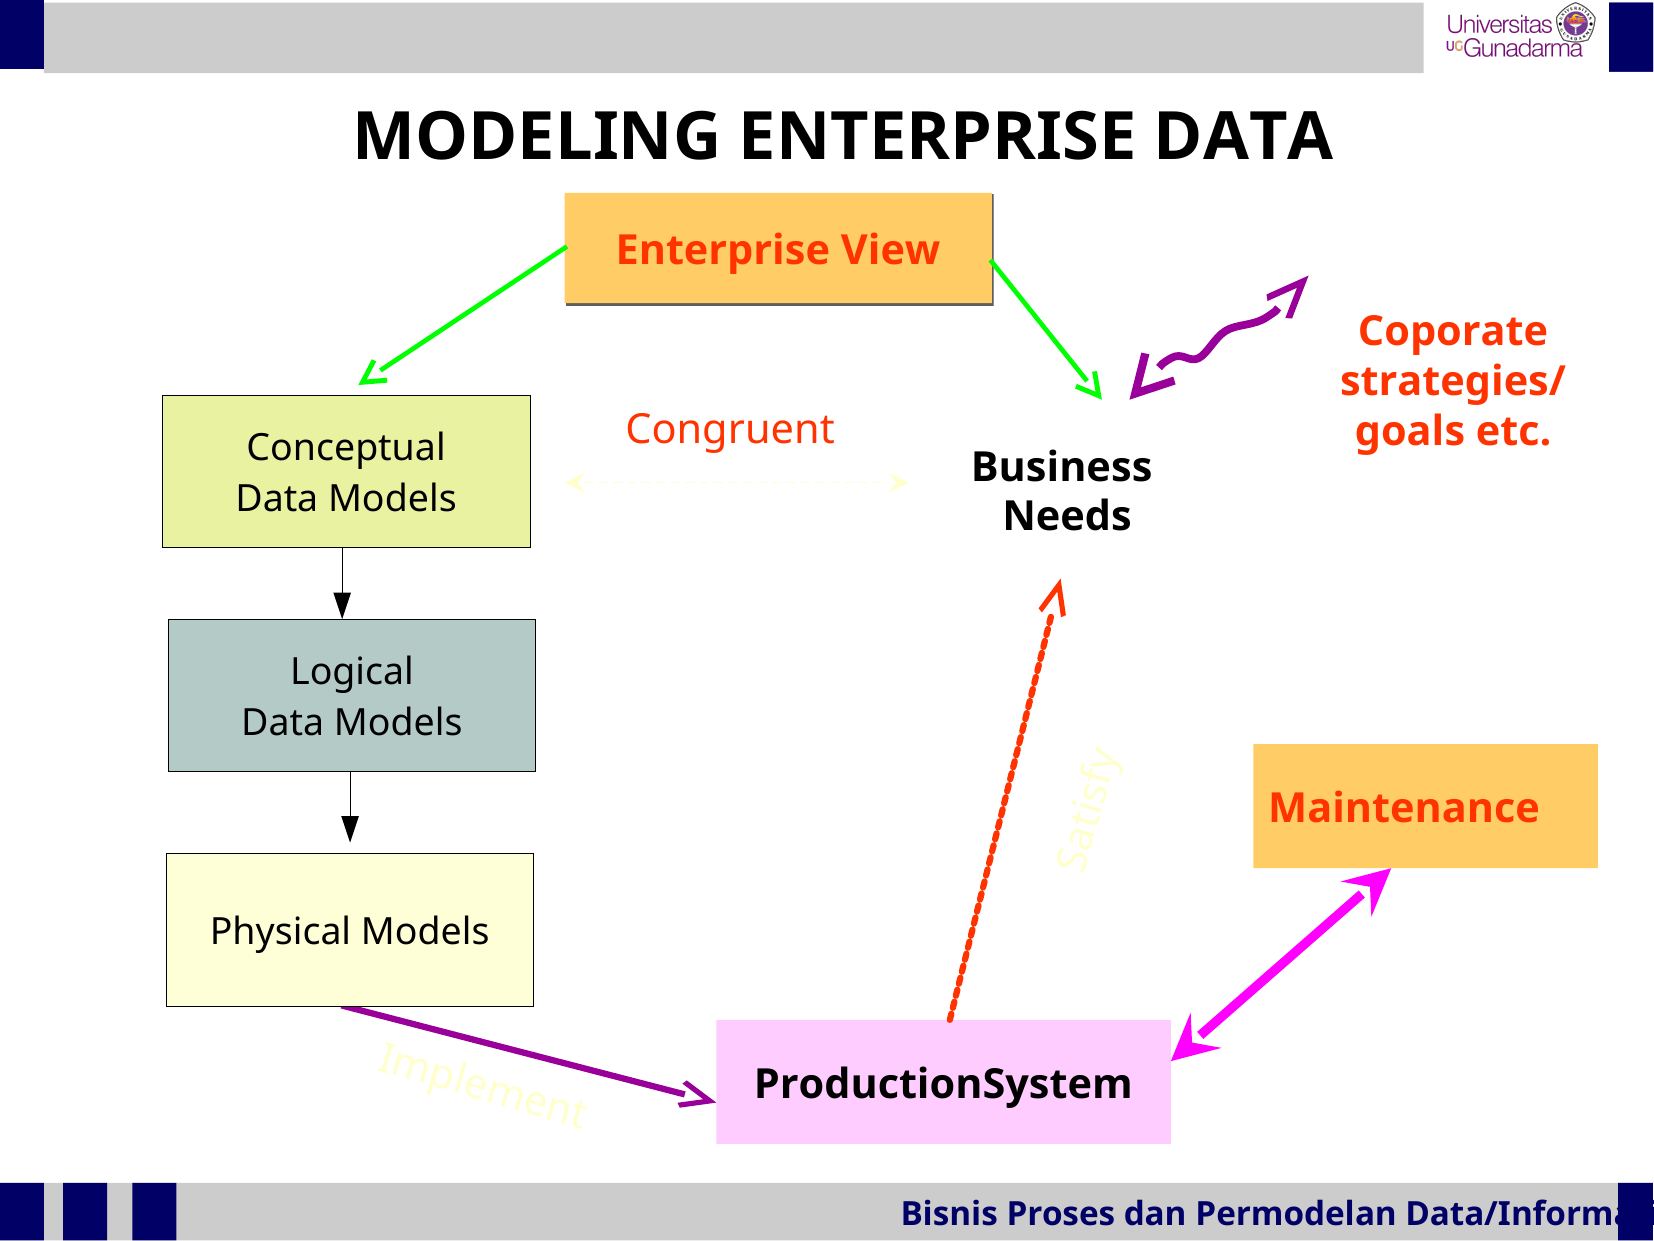

MODELING ENTERPRISE DATA
Enterprise View
Coporate
strategies/
goals etc.
Congruent
Conceptual
Data Models
Business
Needs
Logical
Data Models
Maintenance
Satisfy
Physical Models
ProductionSystem
Implement